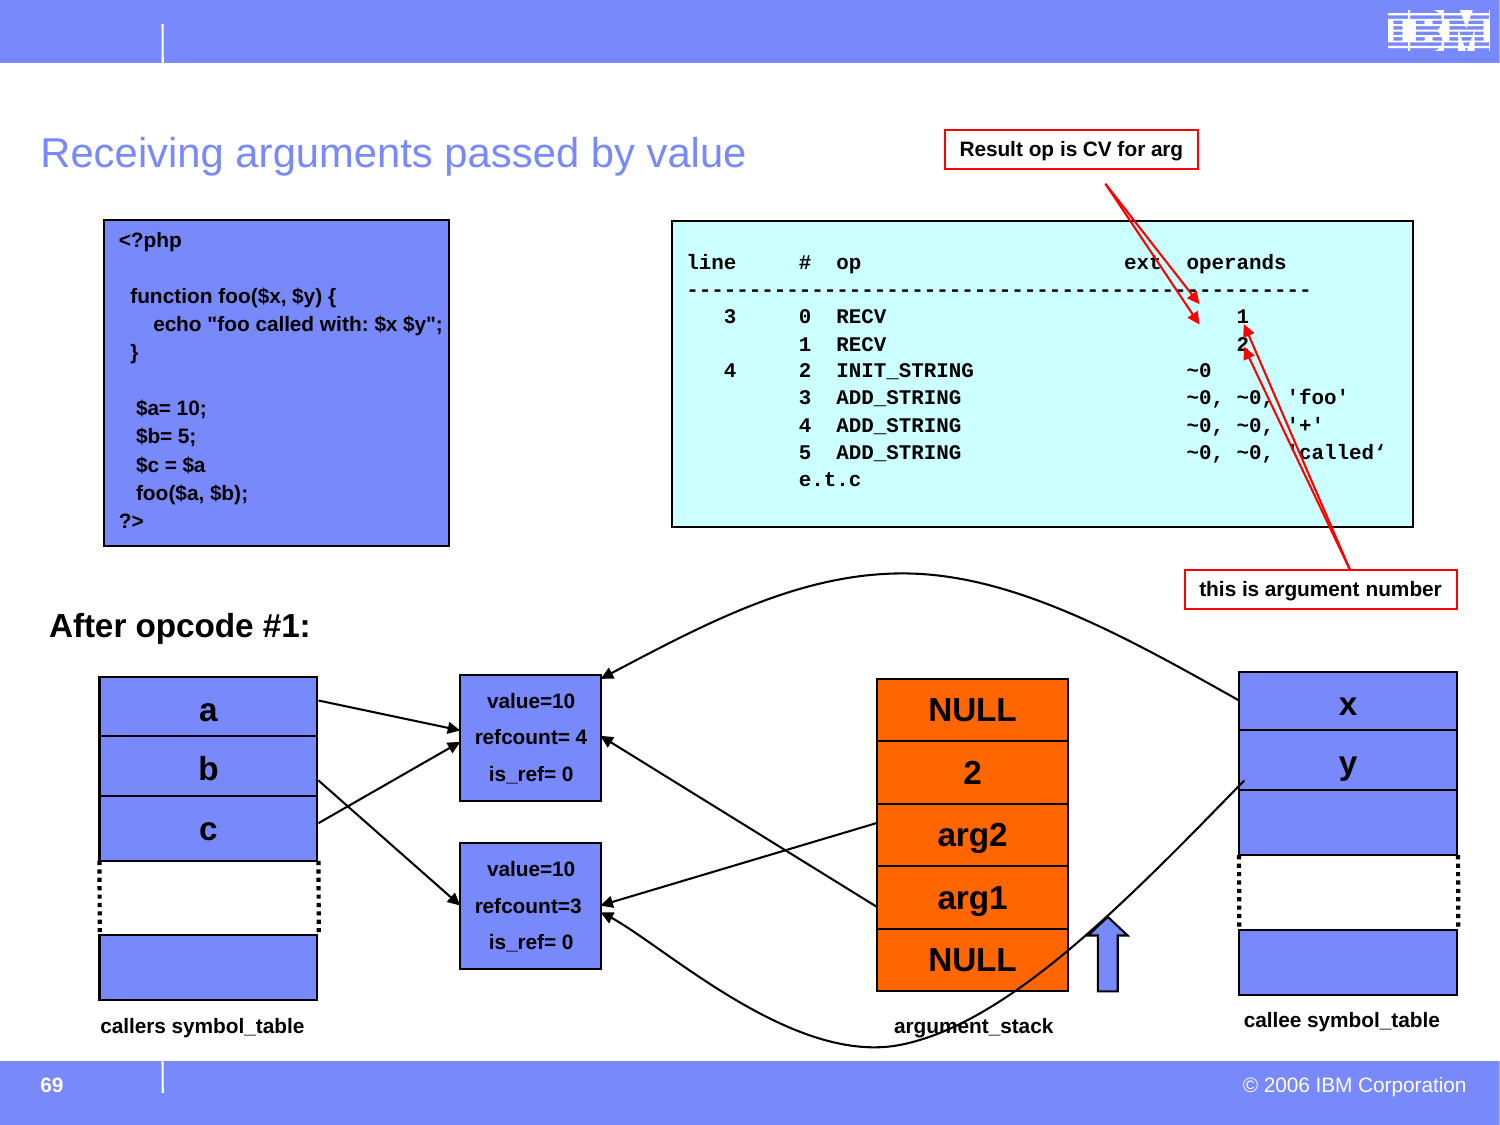

# Receiving arguments passed by value
Result op is CV for arg
<?php
 function foo($x, $y) {
 echo "foo called with: $x $y";
 }
 $a= 10;
 $b= 5;
 $c = $a
 foo($a, $b);
?>
line # op ext operands
--------------------------------------------------
 3 0 RECV 1
 1 RECV 2
 4 2 INIT_STRING ~0
 3 ADD_STRING ~0, ~0, 'foo'
 4 ADD_STRING ~0, ~0, '+'
 5 ADD_STRING ~0, ~0, 'called‘
 e.t.c
this is argument number
After opcode #1:
x
y
callee symbol_table
value=10
refcount= 4
is_ref= 0
a
b
c
callers symbol_table
NULL
2
arg2
arg1
NULL
value=10
refcount=3
is_ref= 0
argument_stack
69